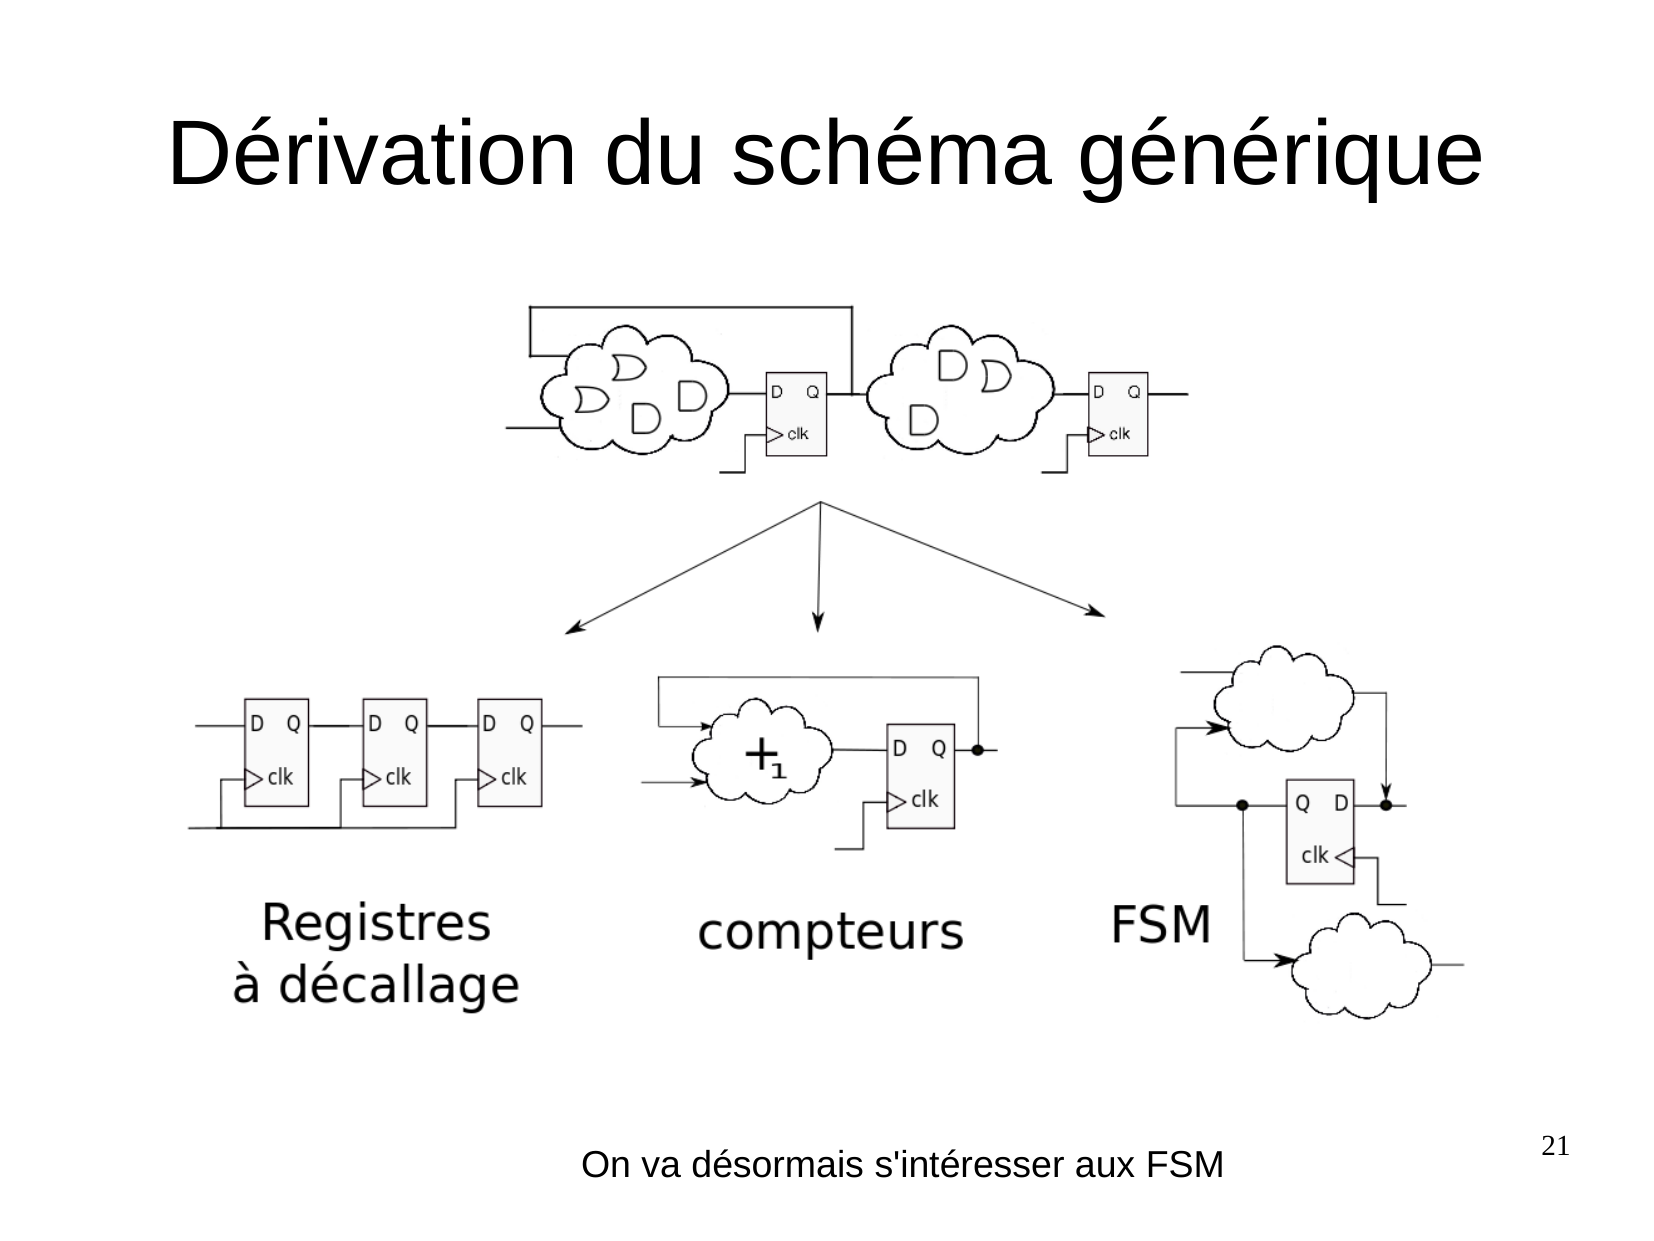

# Dérivation du schéma générique
UV 1.5
21
On va désormais s'intéresser aux FSM